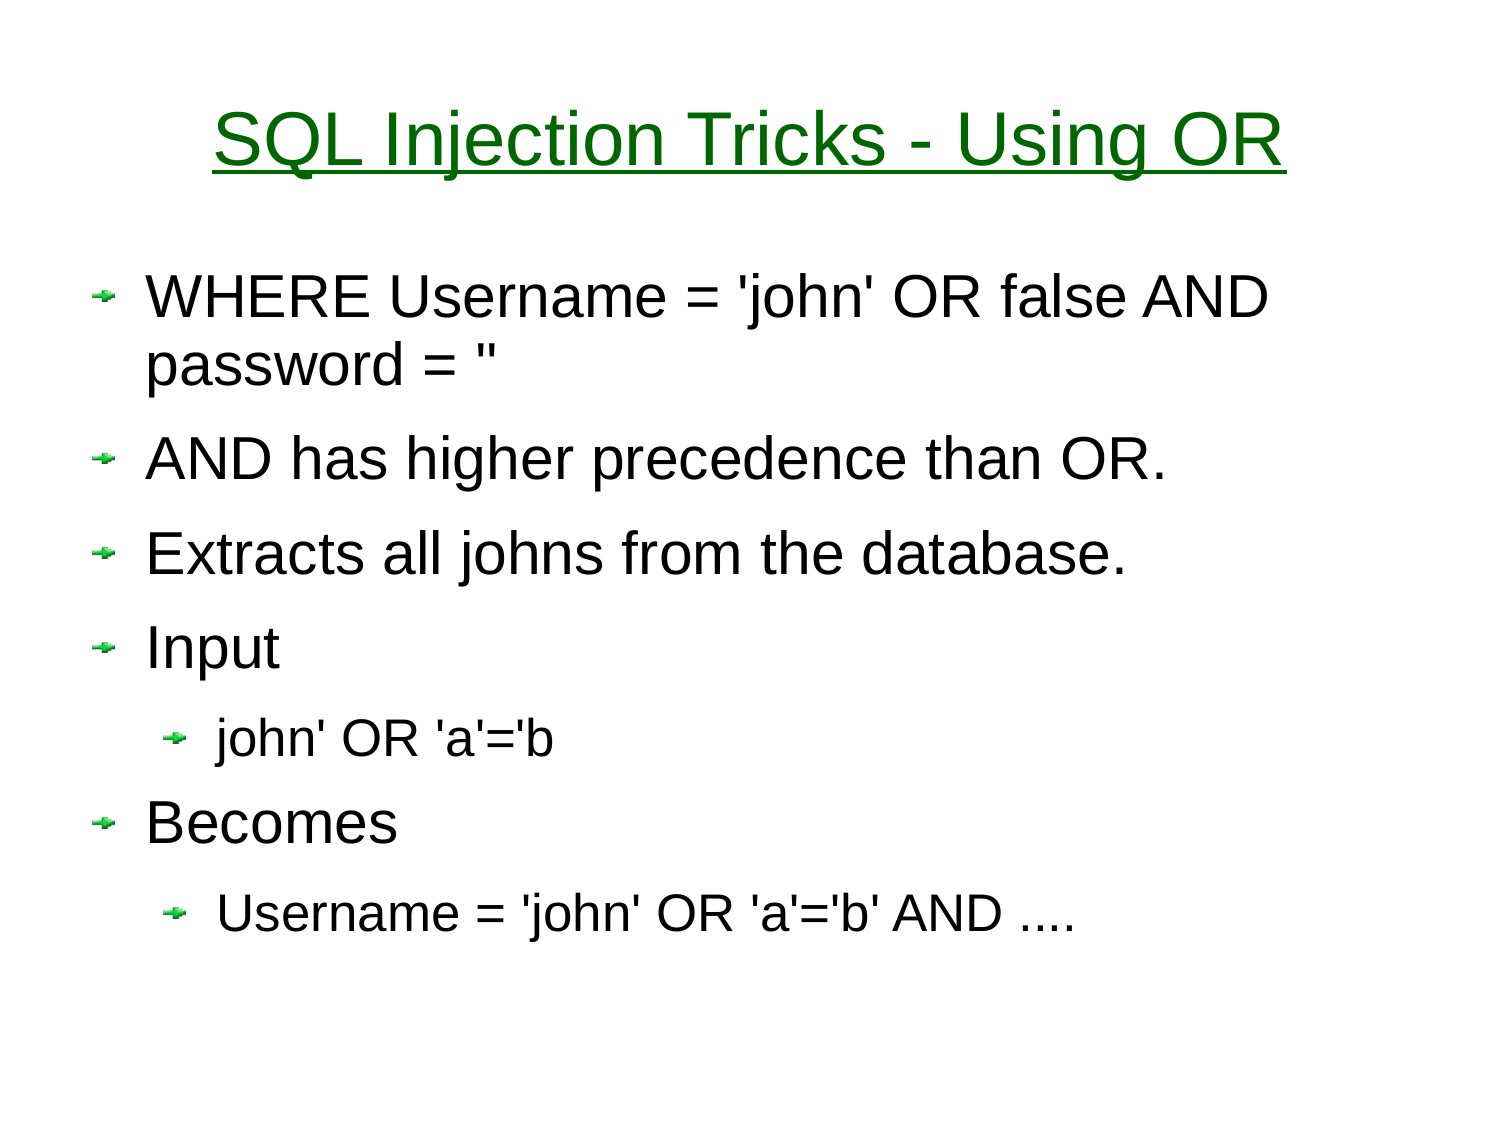

# SQL Injection Tricks - Using OR
WHERE Username = 'john' OR false AND password = ''
AND has higher precedence than OR.
Extracts all johns from the database.
Input
john' OR 'a'='b
Becomes
Username = 'john' OR 'a'='b' AND ....